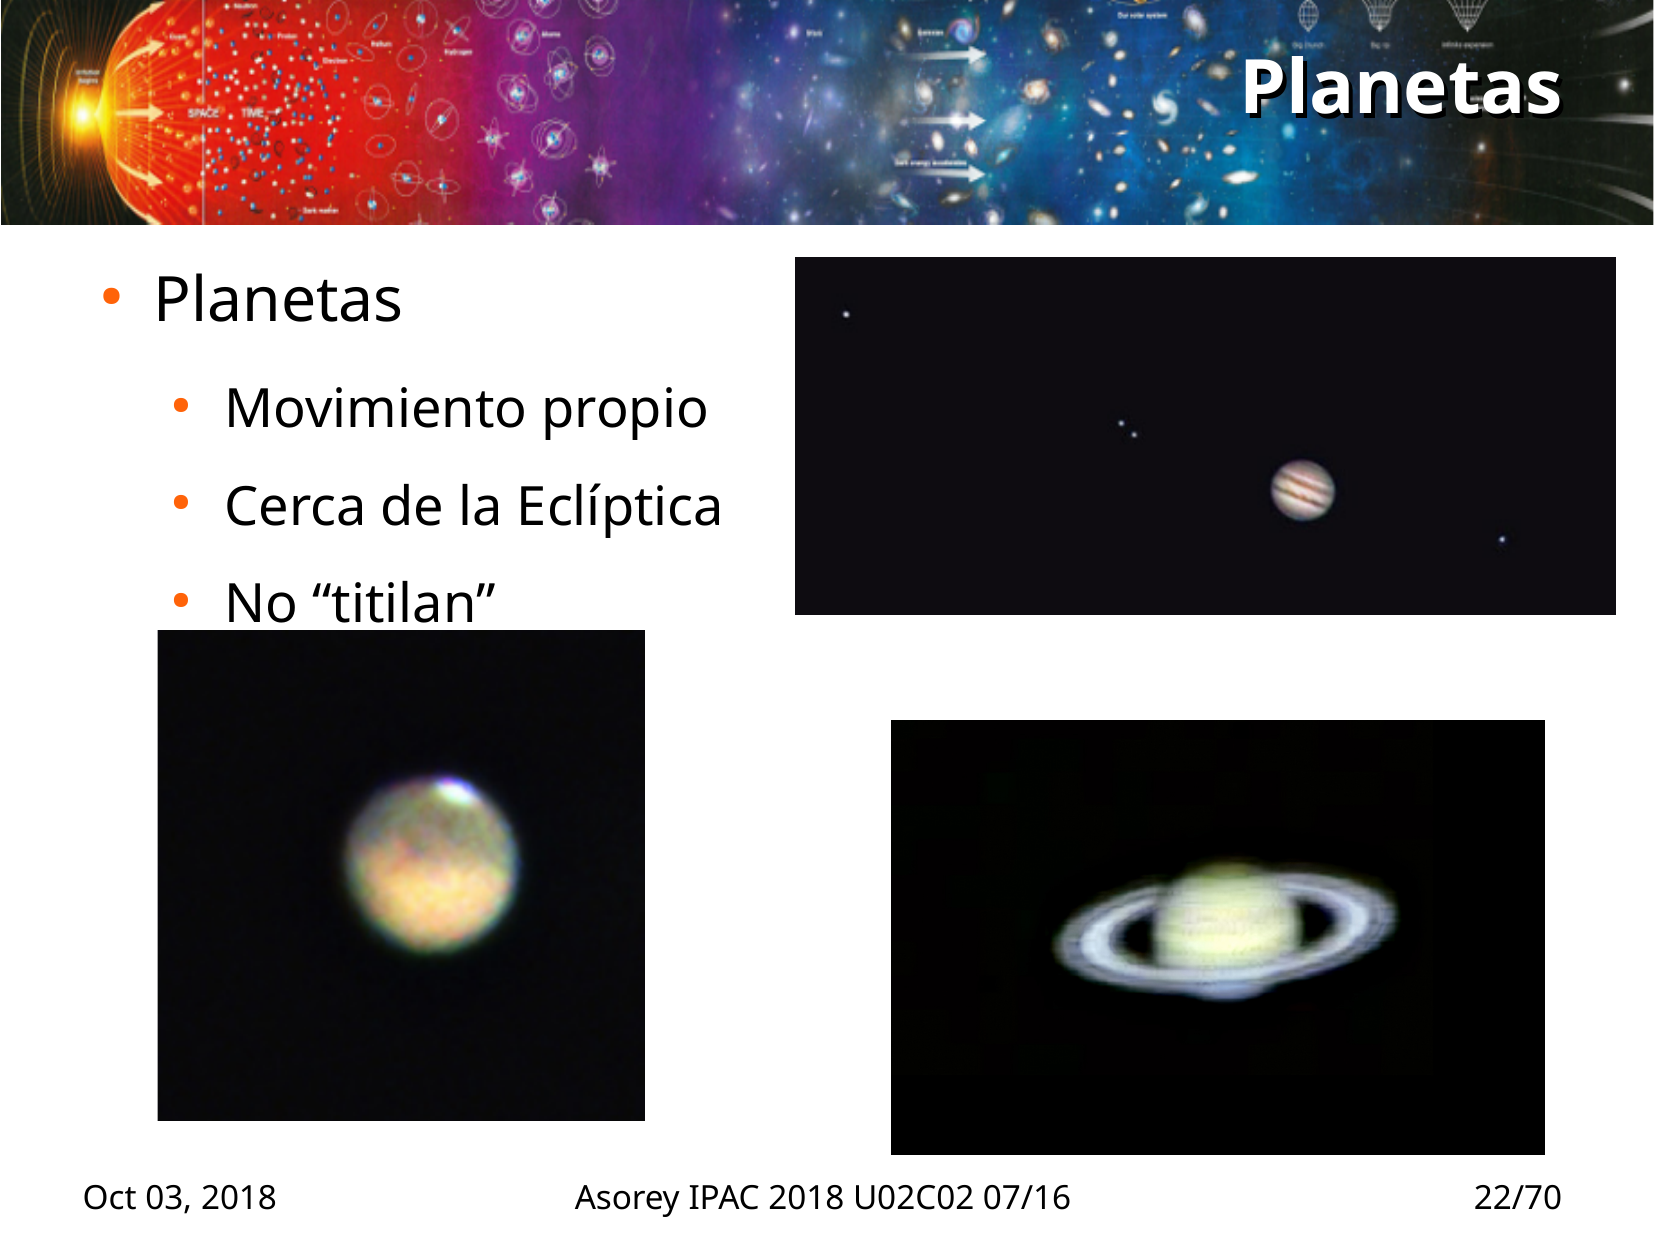

# Planetas
Planetas
Movimiento propio
Cerca de la Eclíptica
No “titilan”
Oct 03, 2018
Asorey IPAC 2018 U02C02 07/16
22